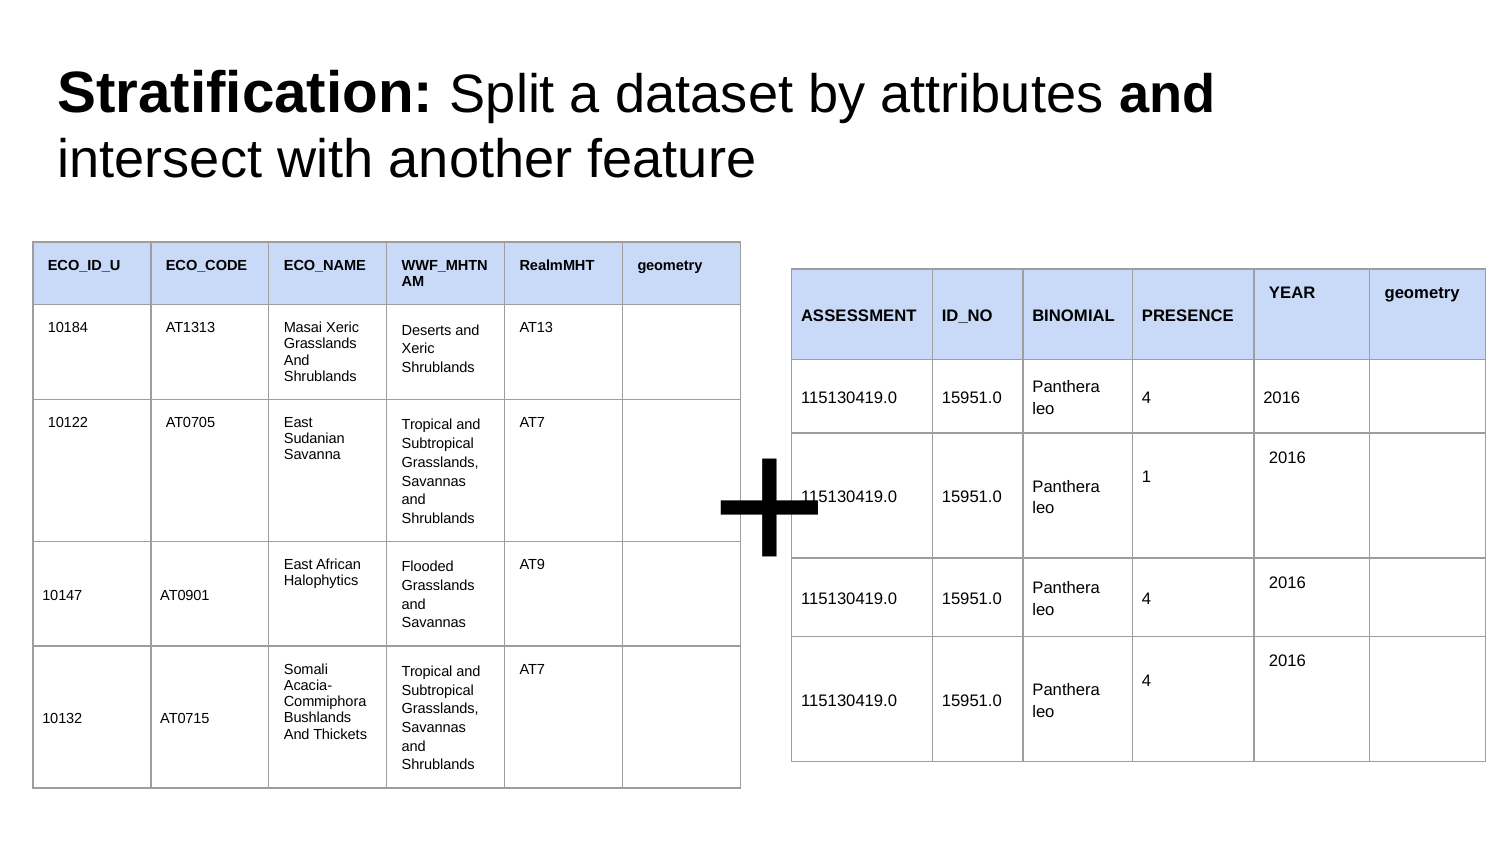

# Stratification: Split a dataset by attributes and intersect with another feature
| ECO\_ID\_U | ECO\_CODE | ECO\_NAME | WWF\_MHTNAM | RealmMHT | geometry |
| --- | --- | --- | --- | --- | --- |
| 10184 | AT1313 | Masai Xeric Grasslands And Shrublands | Deserts and Xeric Shrublands | AT13 | |
| 10122 | AT0705 | East Sudanian Savanna | Tropical and Subtropical Grasslands, Savannas and Shrublands | AT7 | |
| 10147 | AT0901 | East African Halophytics | Flooded Grasslands and Savannas | AT9 | |
| 10132 | AT0715 | Somali Acacia-Commiphora Bushlands And Thickets | Tropical and Subtropical Grasslands, Savannas and Shrublands | AT7 | |
| ASSESSMENT | ID\_NO | BINOMIAL | PRESENCE | YEAR | geometry |
| --- | --- | --- | --- | --- | --- |
| 115130419.0 | 15951.0 | Panthera leo | 4 | 2016 | |
| 115130419.0 | 15951.0 | Panthera leo | 1 | 2016 | |
| 115130419.0 | 15951.0 | Panthera leo | 4 | 2016 | |
| 115130419.0 | 15951.0 | Panthera leo | 4 | 2016 | |
+